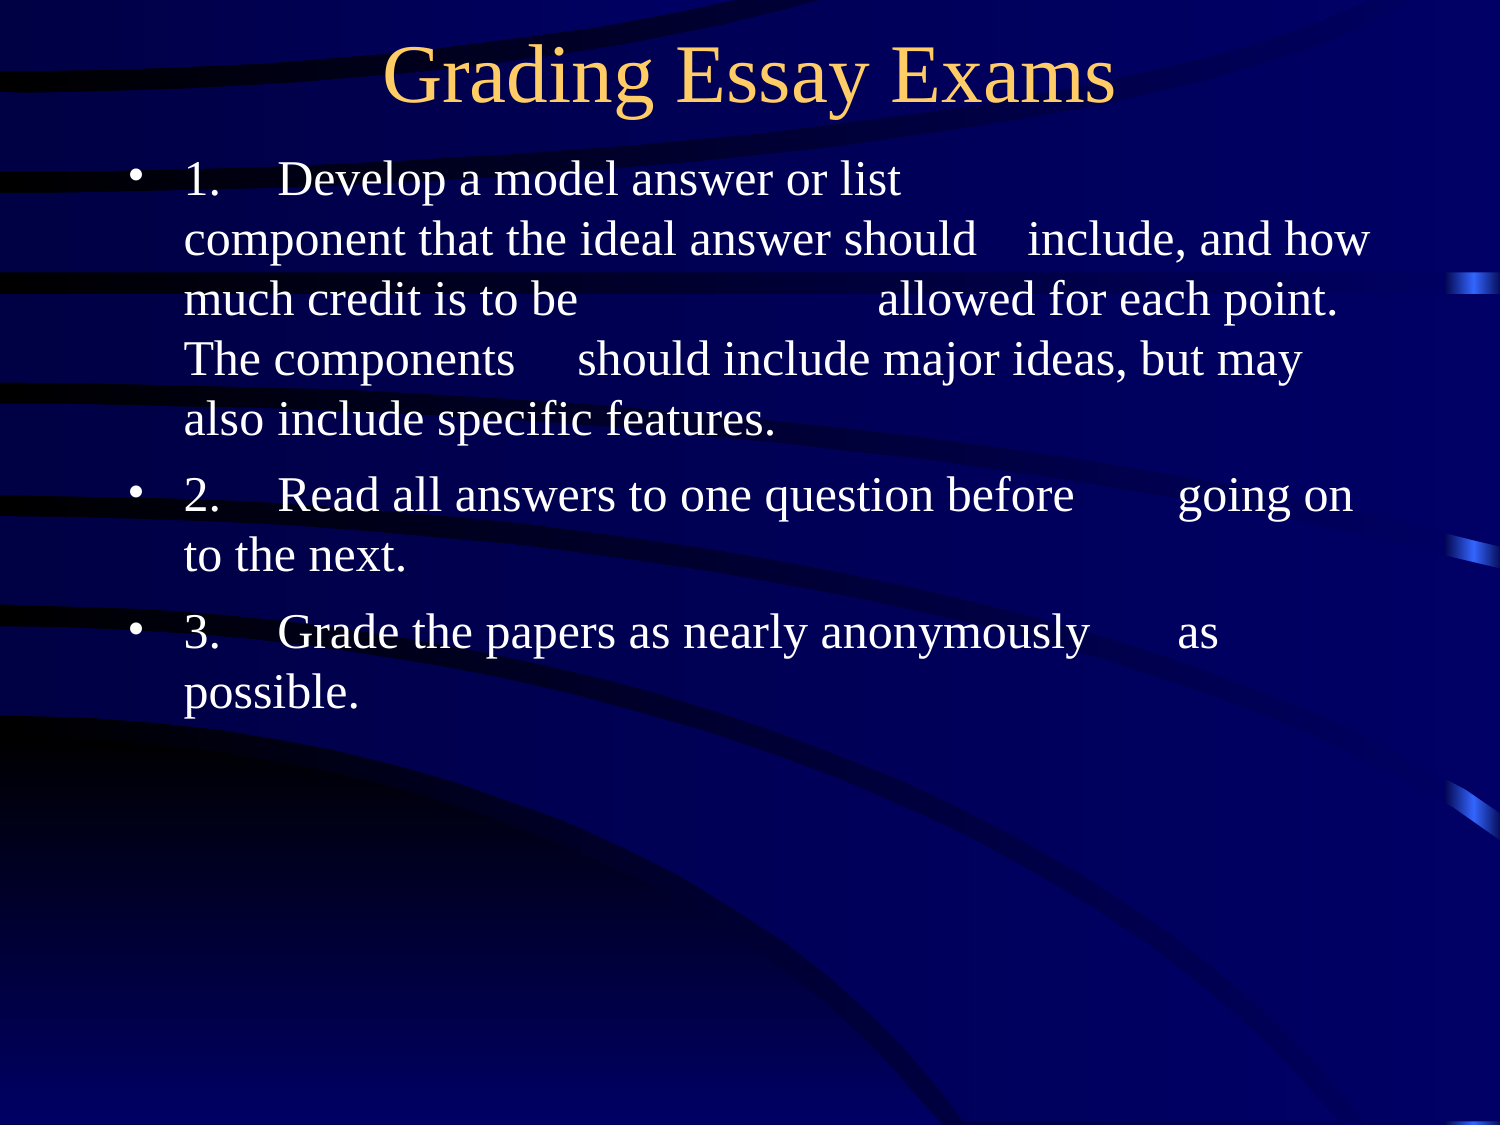

# Grading Essay Exams
1. 	Develop a model answer or list 			component that the ideal answer should 	include, and how much credit is to be 		allowed for each point. The components 	should include major ideas, but may also 	include specific features.
2.	Read all answers to one question before 	going on to the next.
3. 	Grade the papers as nearly anonymously 	as possible.